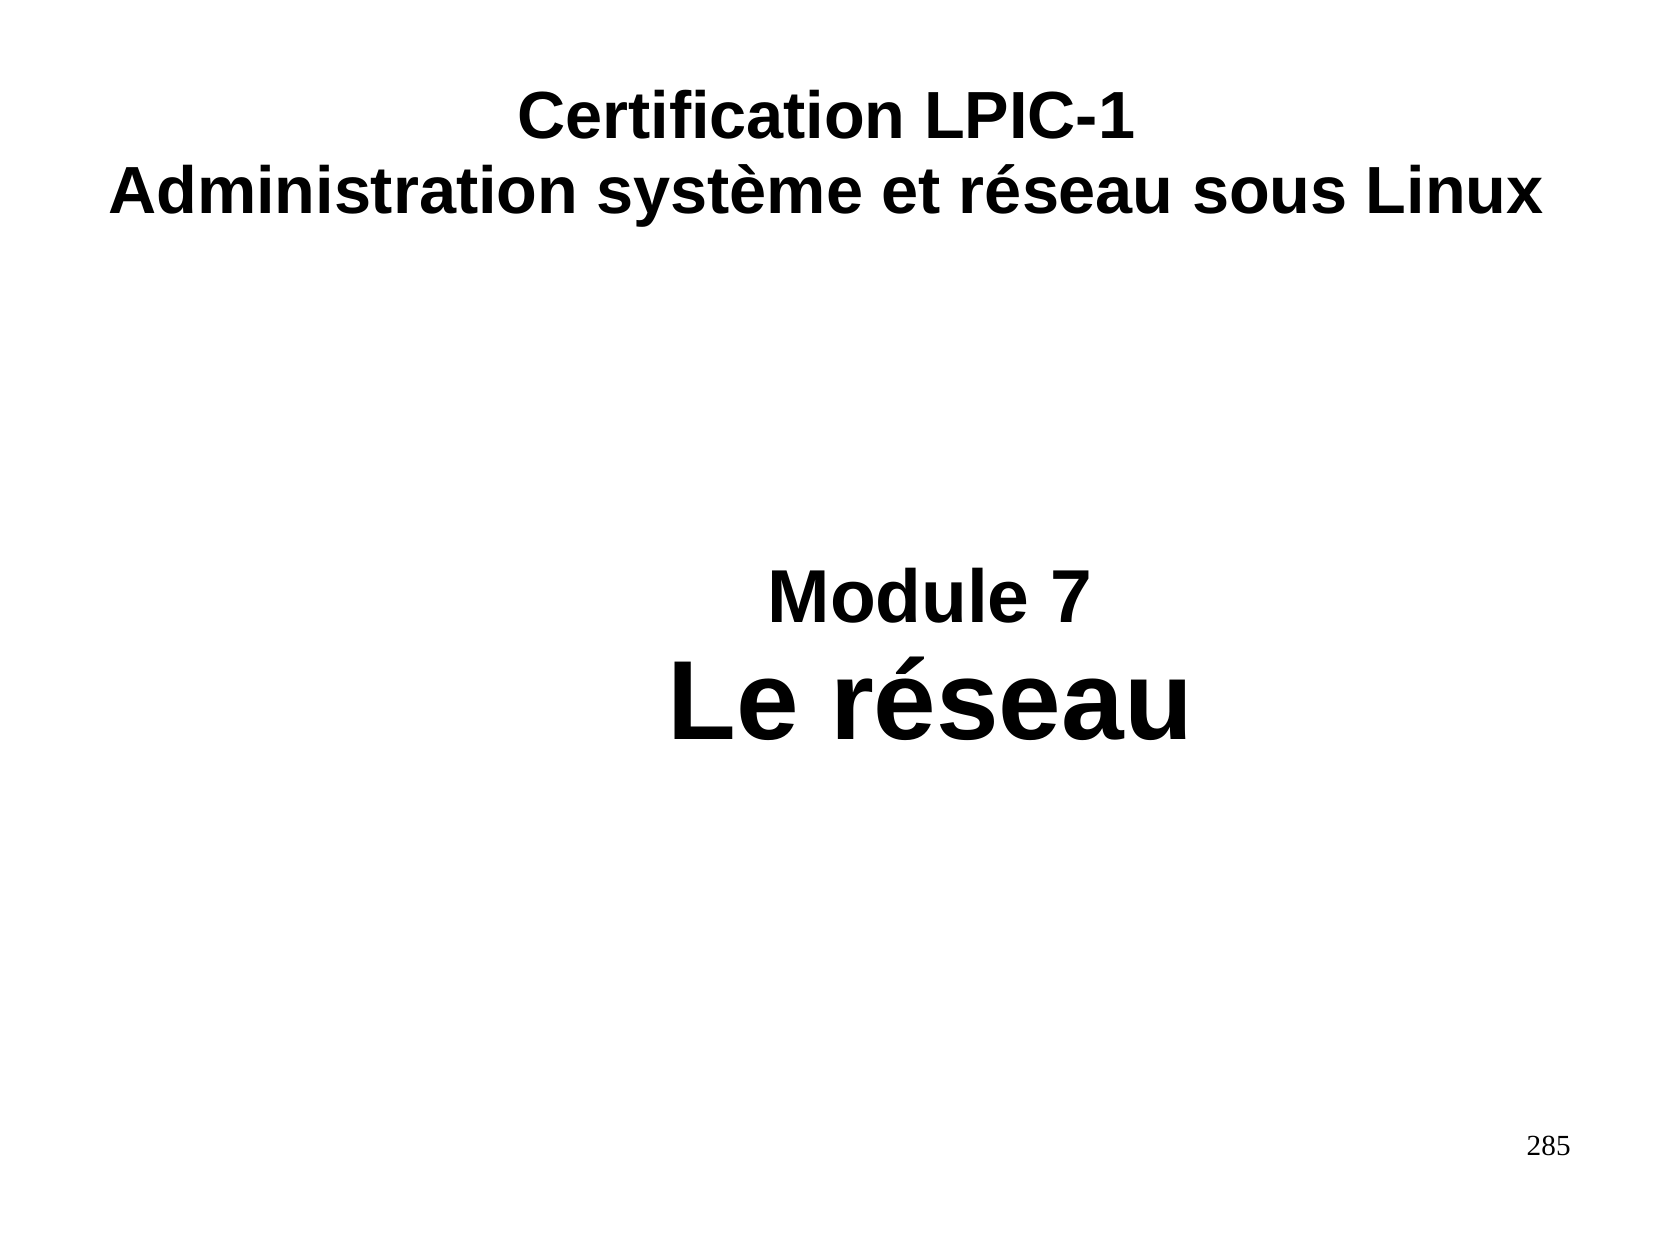

# Certification LPIC-1 Administration système et réseau sous Linux
Module 7
Le réseau
285